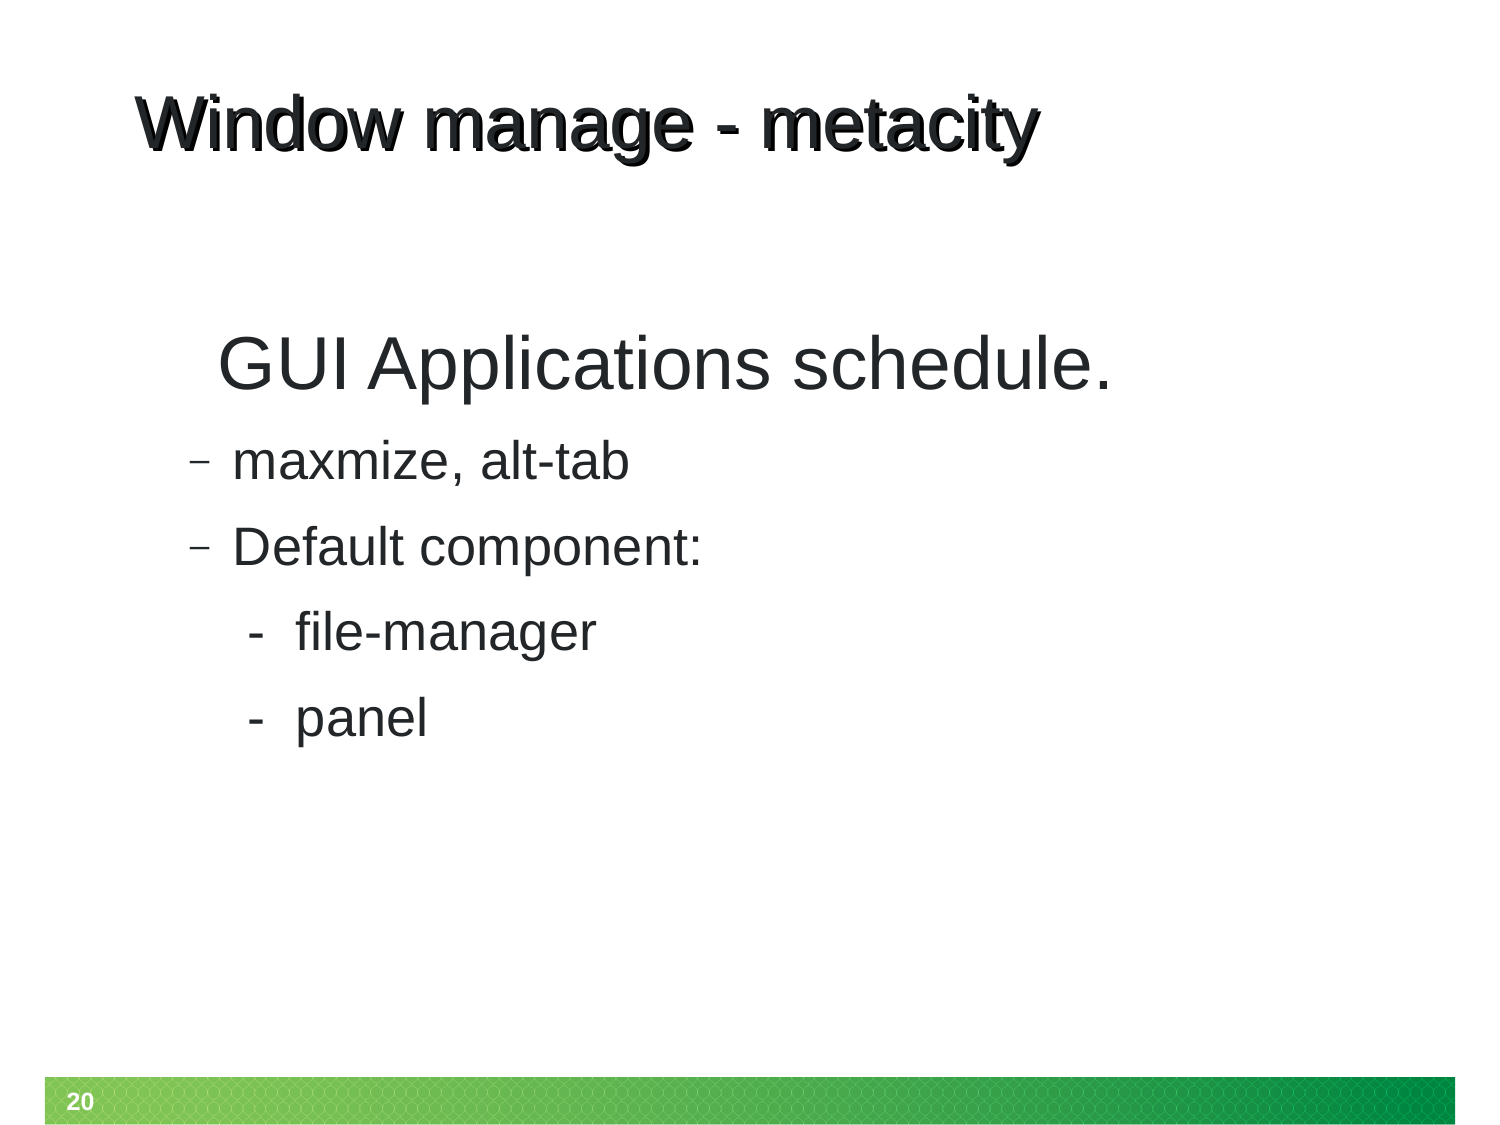

# Window manage - metacity
GUI Applications schedule.
 maxmize, alt-tab
 Default component:
 - file-manager
 - panel